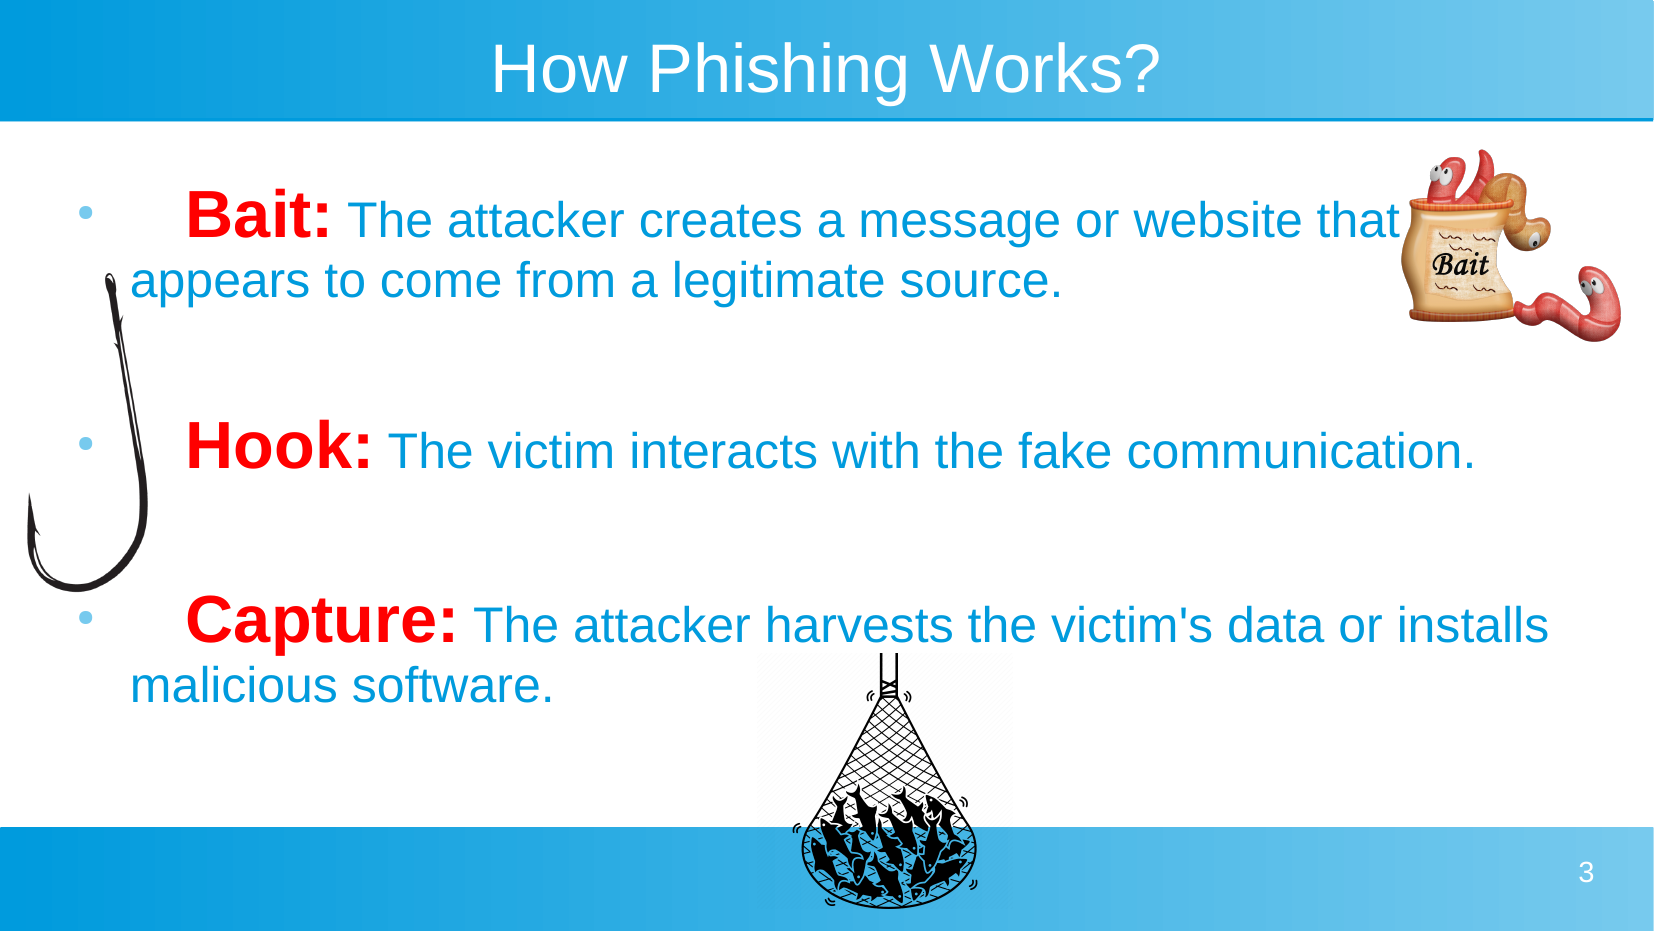

# How Phishing Works?
 Bait: The attacker creates a message or website that appears to come from a legitimate source.
 Hook: The victim interacts with the fake communication.
 Capture: The attacker harvests the victim's data or installs malicious software.
3